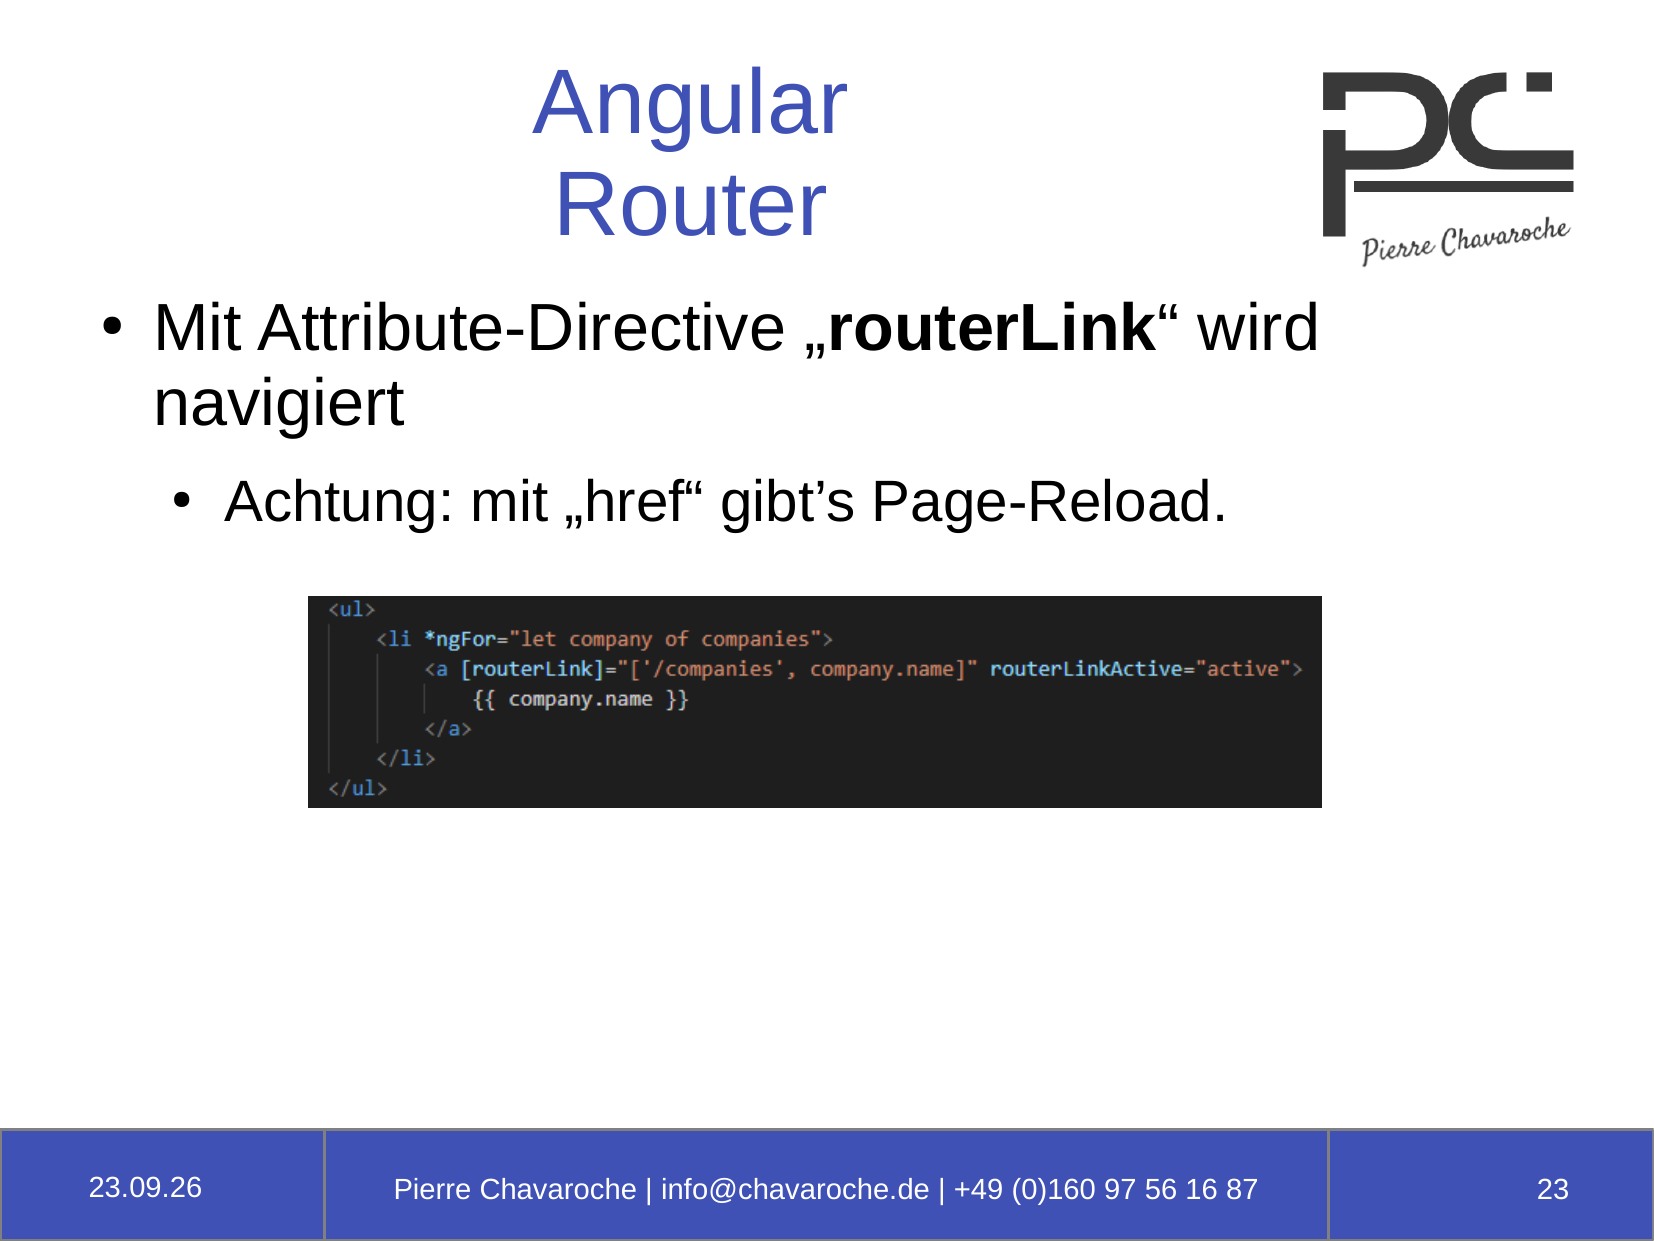

# Angular Router
Mit Attribute-Directive „routerLink“ wird navigiert
Achtung: mit „href“ gibt’s Page-Reload.
Pierre Chavaroche | info@chavaroche.de | +49 (0)160 97 56 16 87
23